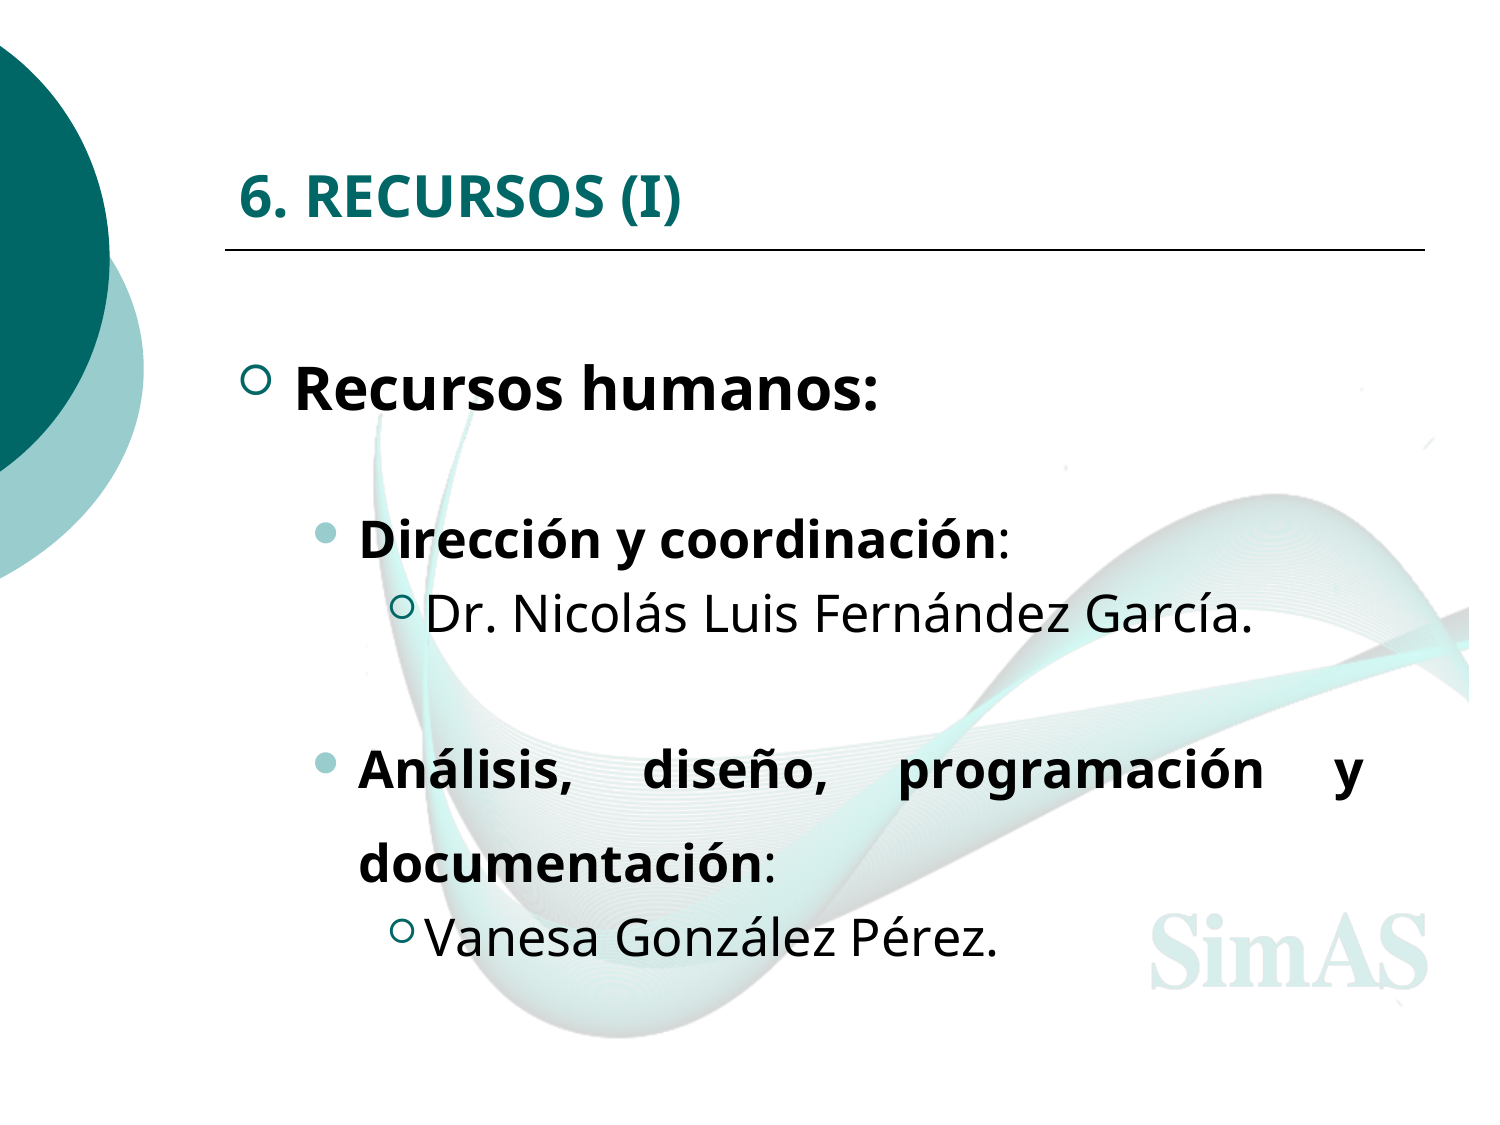

# 6. RECURSOS (I)
Recursos humanos:
Dirección y coordinación:
Dr. Nicolás Luis Fernández García.
Análisis, diseño, programación y documentación:
Vanesa González Pérez.